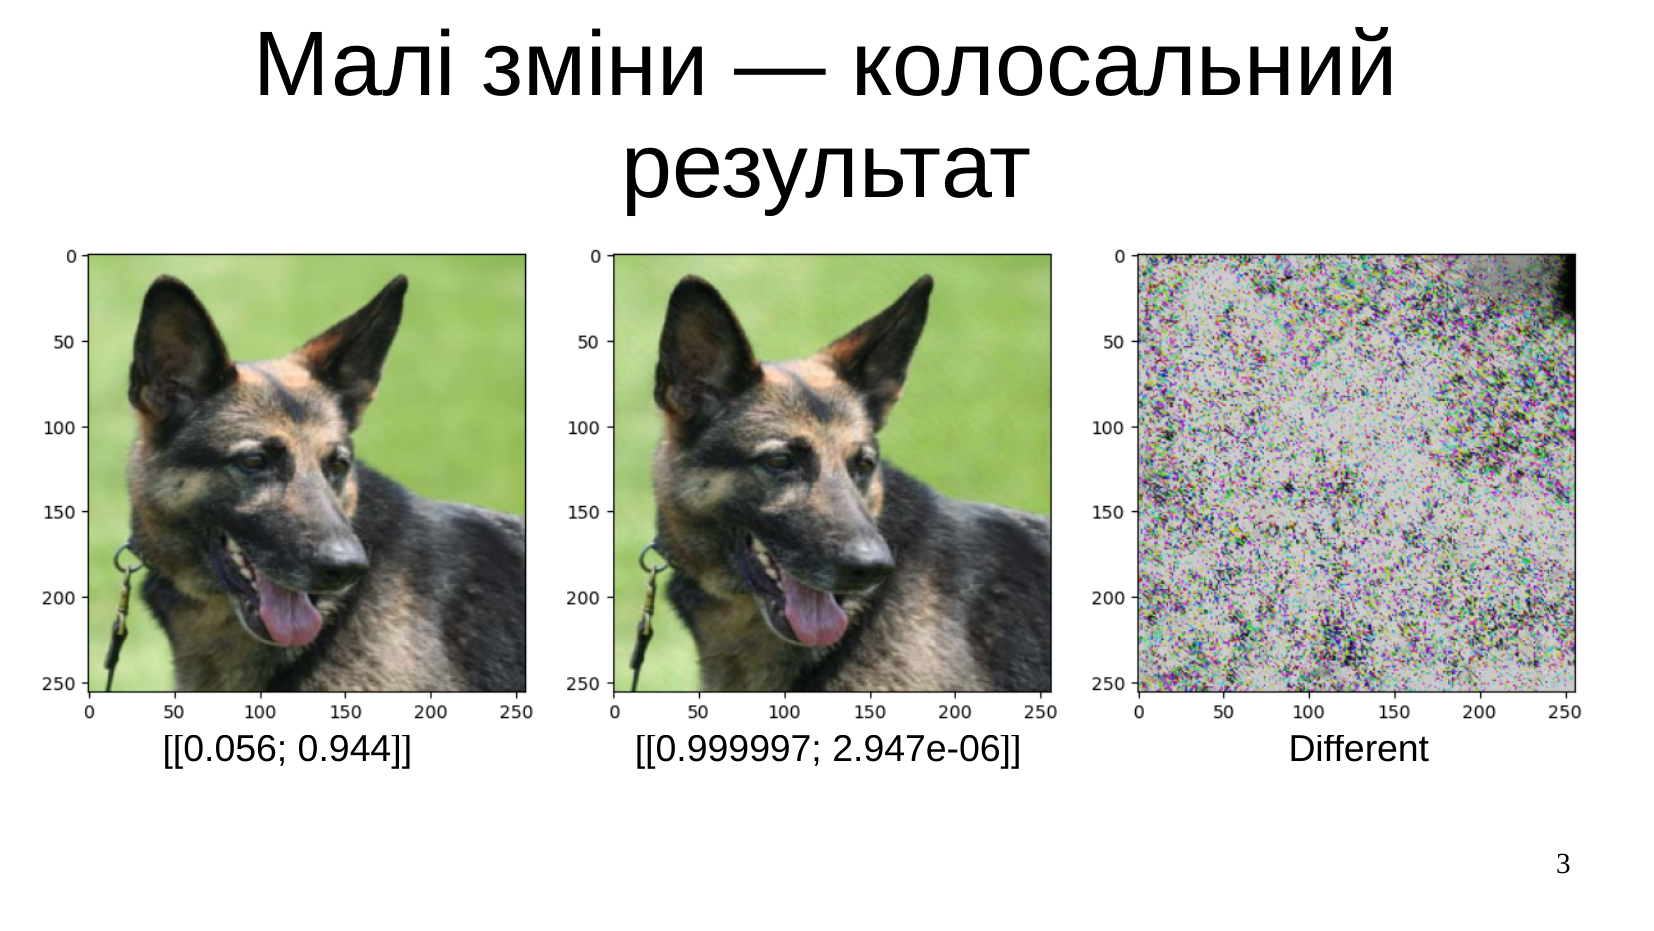

# Малі зміни — колосальний результат
[[0.056; 0.944]]
[[0.999997; 2.947e-06]]
Different
3